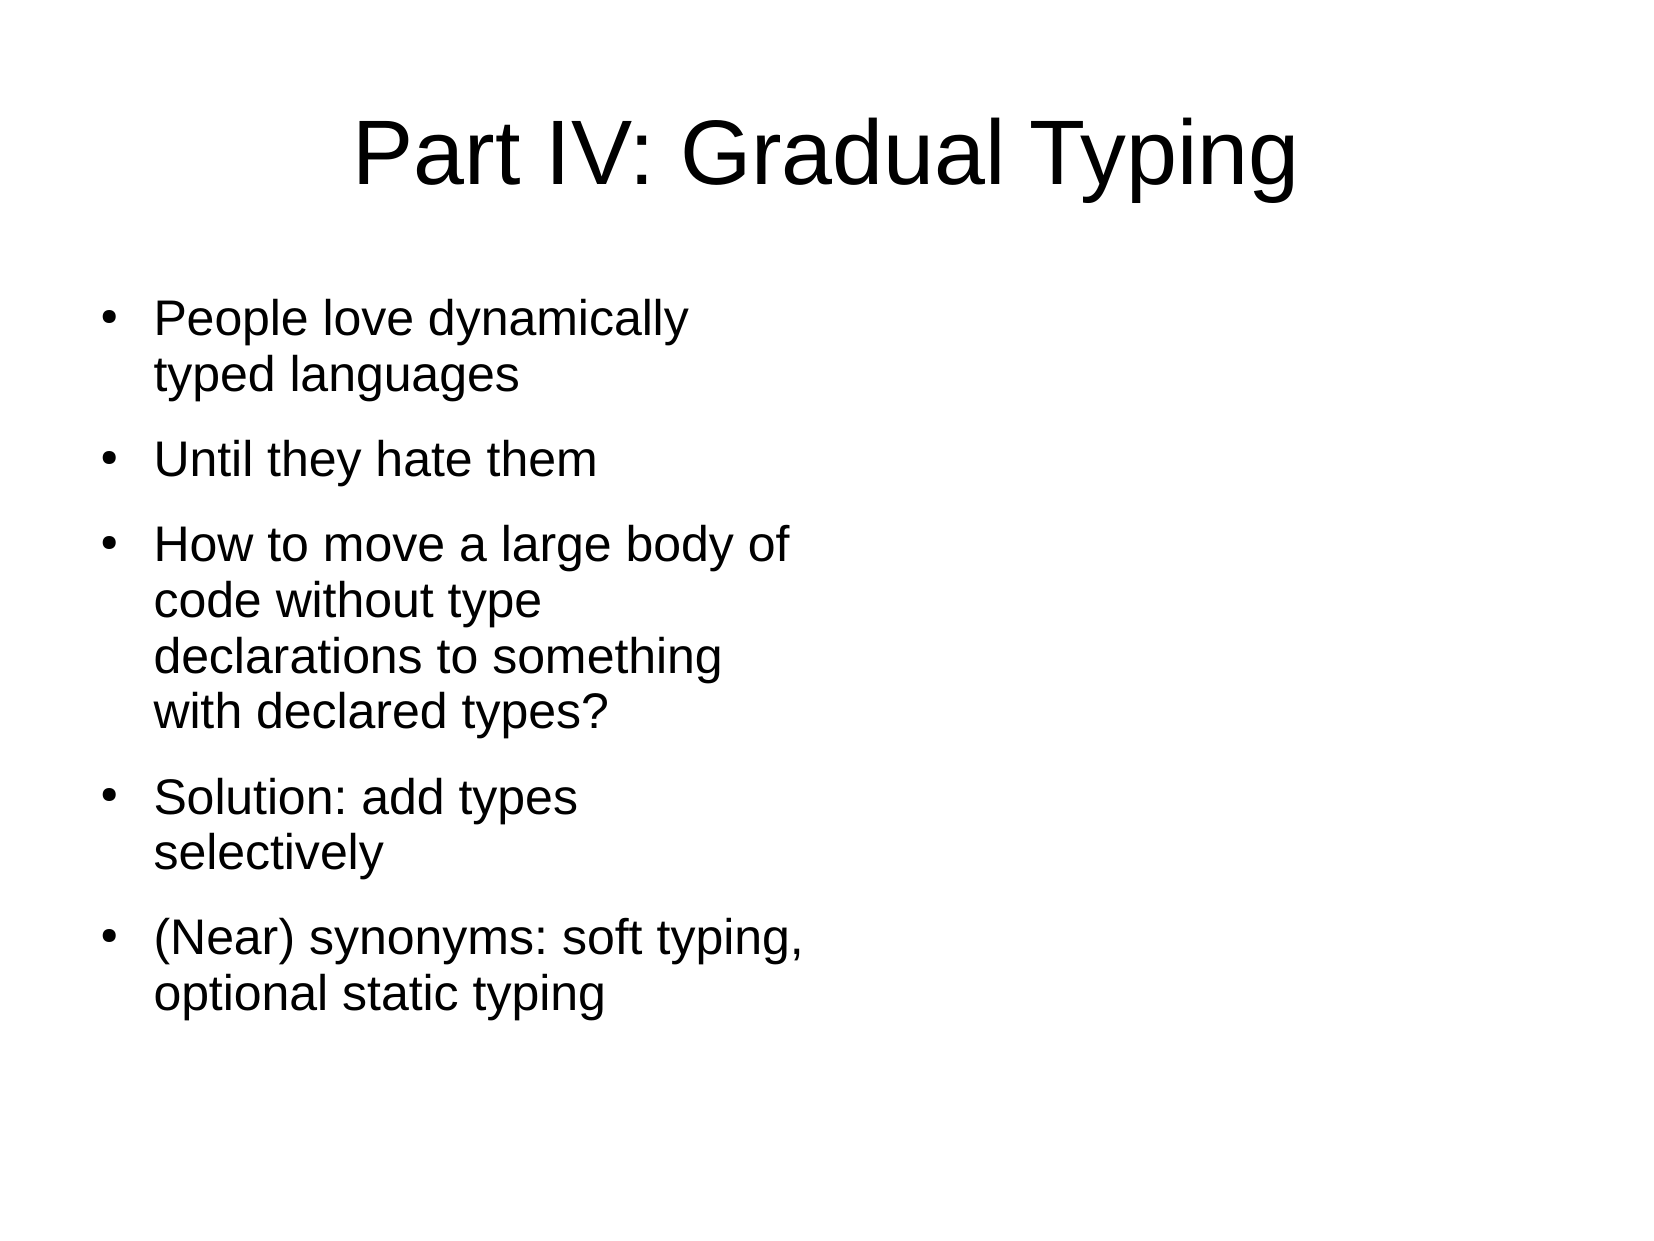

# Part IV: Gradual Typing
People love dynamically typed languages
Until they hate them
How to move a large body of code without type declarations to something with declared types?
Solution: add types selectively
(Near) synonyms: soft typing, optional static typing